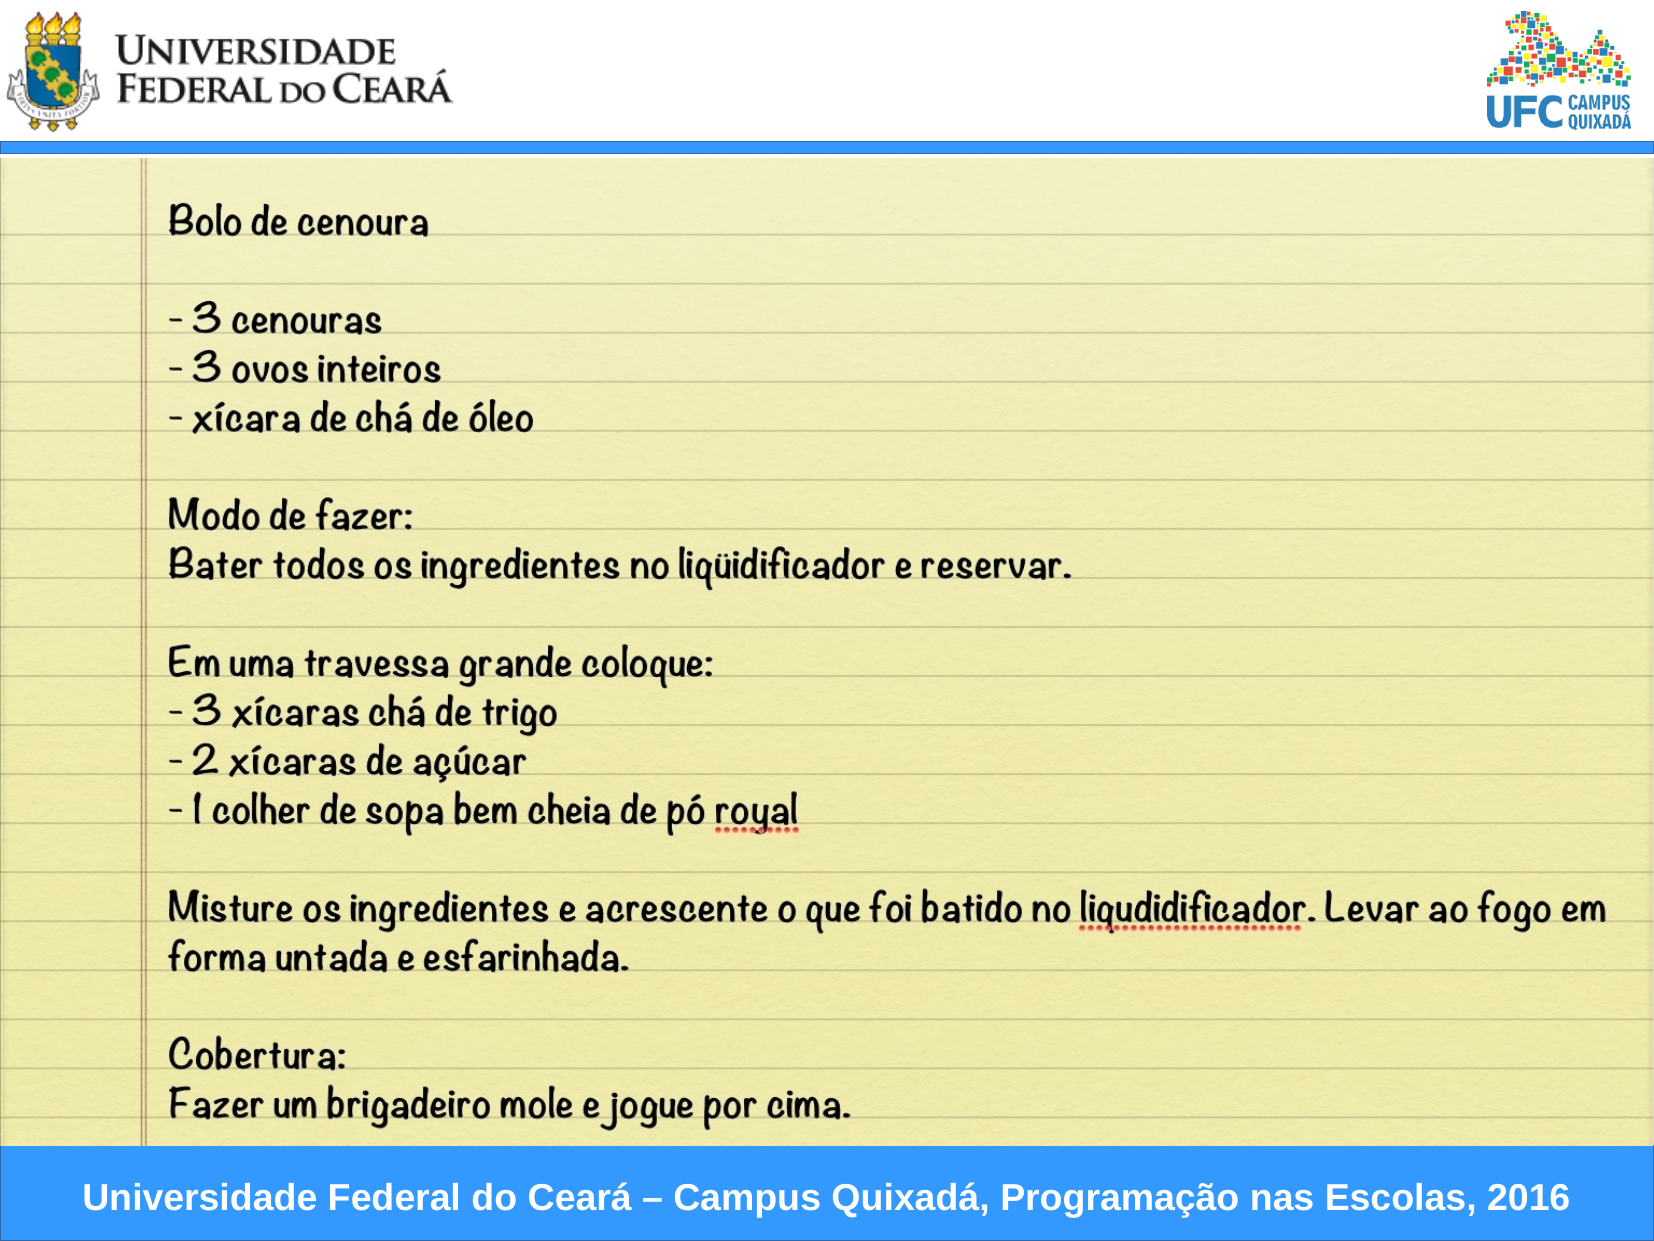

Aula 2 – Fundamentos de Programação
Universidade Federal do Ceará – Campus Quixadá, Programação nas Escolas, 2016